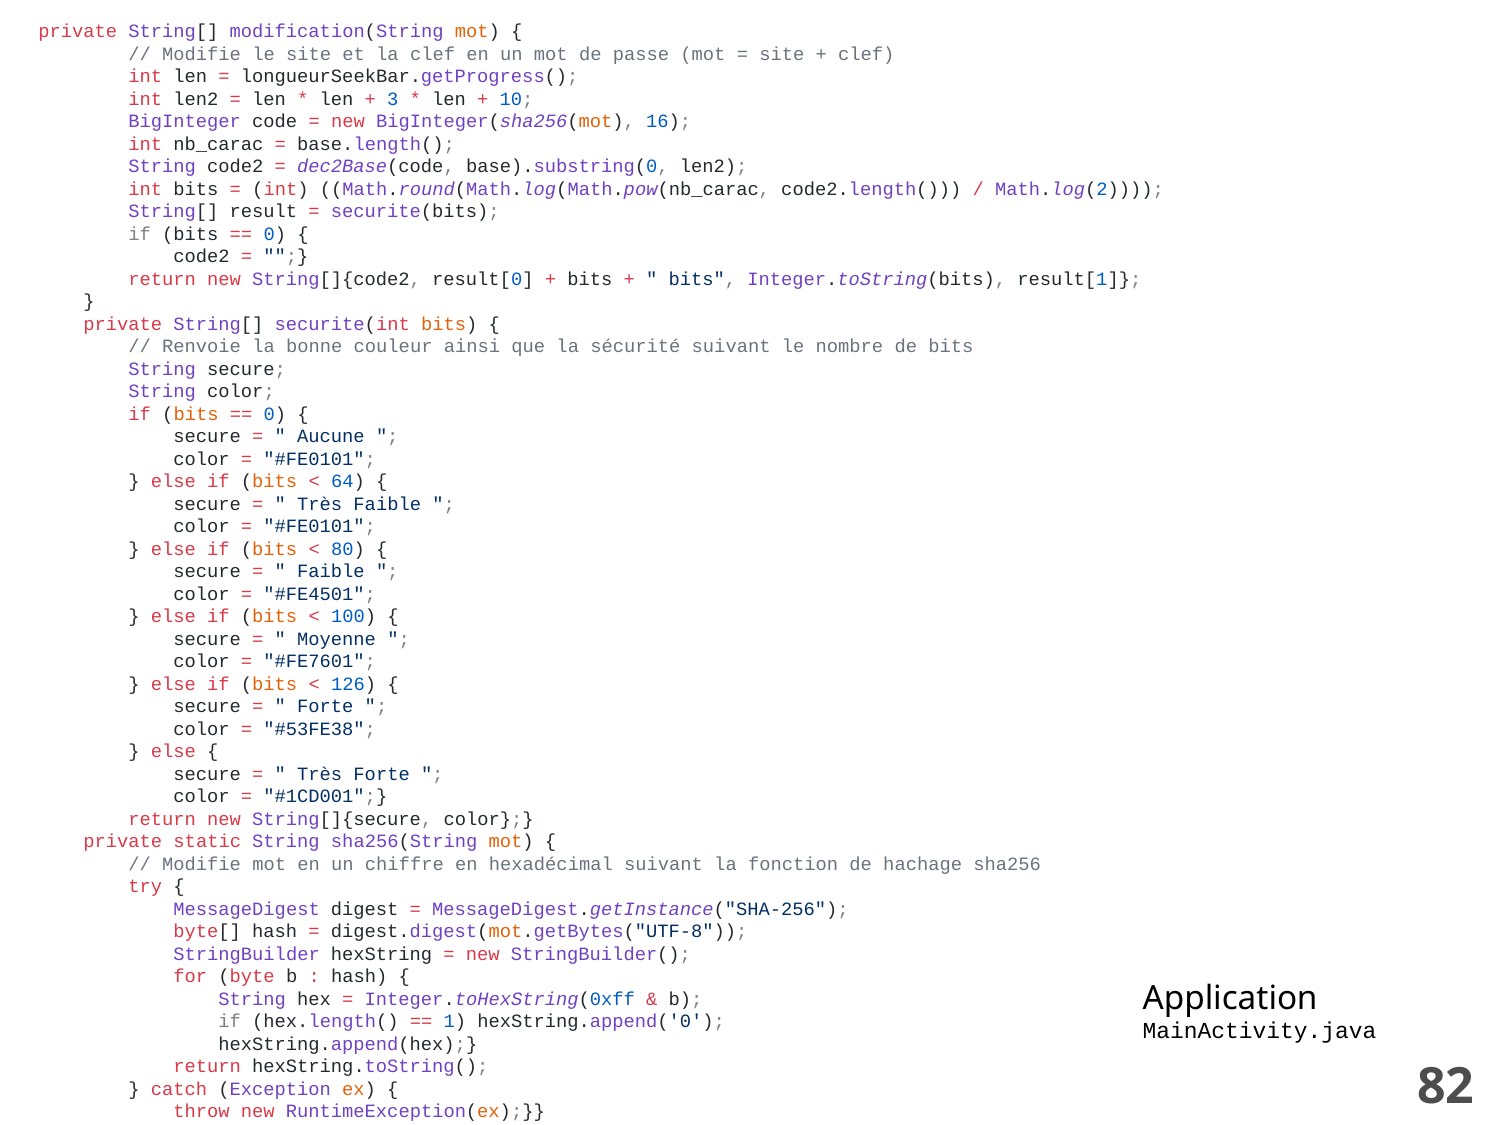

private String[] modification(String mot) {
 // Modifie le site et la clef en un mot de passe (mot = site + clef)
 int len = longueurSeekBar.getProgress();
 int len2 = len * len + 3 * len + 10;
 BigInteger code = new BigInteger(sha256(mot), 16);
 int nb_carac = base.length();
 String code2 = dec2Base(code, base).substring(0, len2);
 int bits = (int) ((Math.round(Math.log(Math.pow(nb_carac, code2.length())) / Math.log(2))));
 String[] result = securite(bits);
 if (bits == 0) {
 code2 = "";}
 return new String[]{code2, result[0] + bits + " bits", Integer.toString(bits), result[1]};
 }
 private String[] securite(int bits) {
 // Renvoie la bonne couleur ainsi que la sécurité suivant le nombre de bits
 String secure;
 String color;
 if (bits == 0) {
 secure = " Aucune ";
 color = "#FE0101";
 } else if (bits < 64) {
 secure = " Très Faible ";
 color = "#FE0101";
 } else if (bits < 80) {
 secure = " Faible ";
 color = "#FE4501";
 } else if (bits < 100) {
 secure = " Moyenne ";
 color = "#FE7601";
 } else if (bits < 126) {
 secure = " Forte ";
 color = "#53FE38";
 } else {
 secure = " Très Forte ";
 color = "#1CD001";}
 return new String[]{secure, color};}
 private static String sha256(String mot) {
 // Modifie mot en un chiffre en hexadécimal suivant la fonction de hachage sha256
 try {
 MessageDigest digest = MessageDigest.getInstance("SHA-256");
 byte[] hash = digest.digest(mot.getBytes("UTF-8"));
 StringBuilder hexString = new StringBuilder();
 for (byte b : hash) {
 String hex = Integer.toHexString(0xff & b);
 if (hex.length() == 1) hexString.append('0');
 hexString.append(hex);}
 return hexString.toString();
 } catch (Exception ex) {
 throw new RuntimeException(ex);}}
Application
MainActivity.java